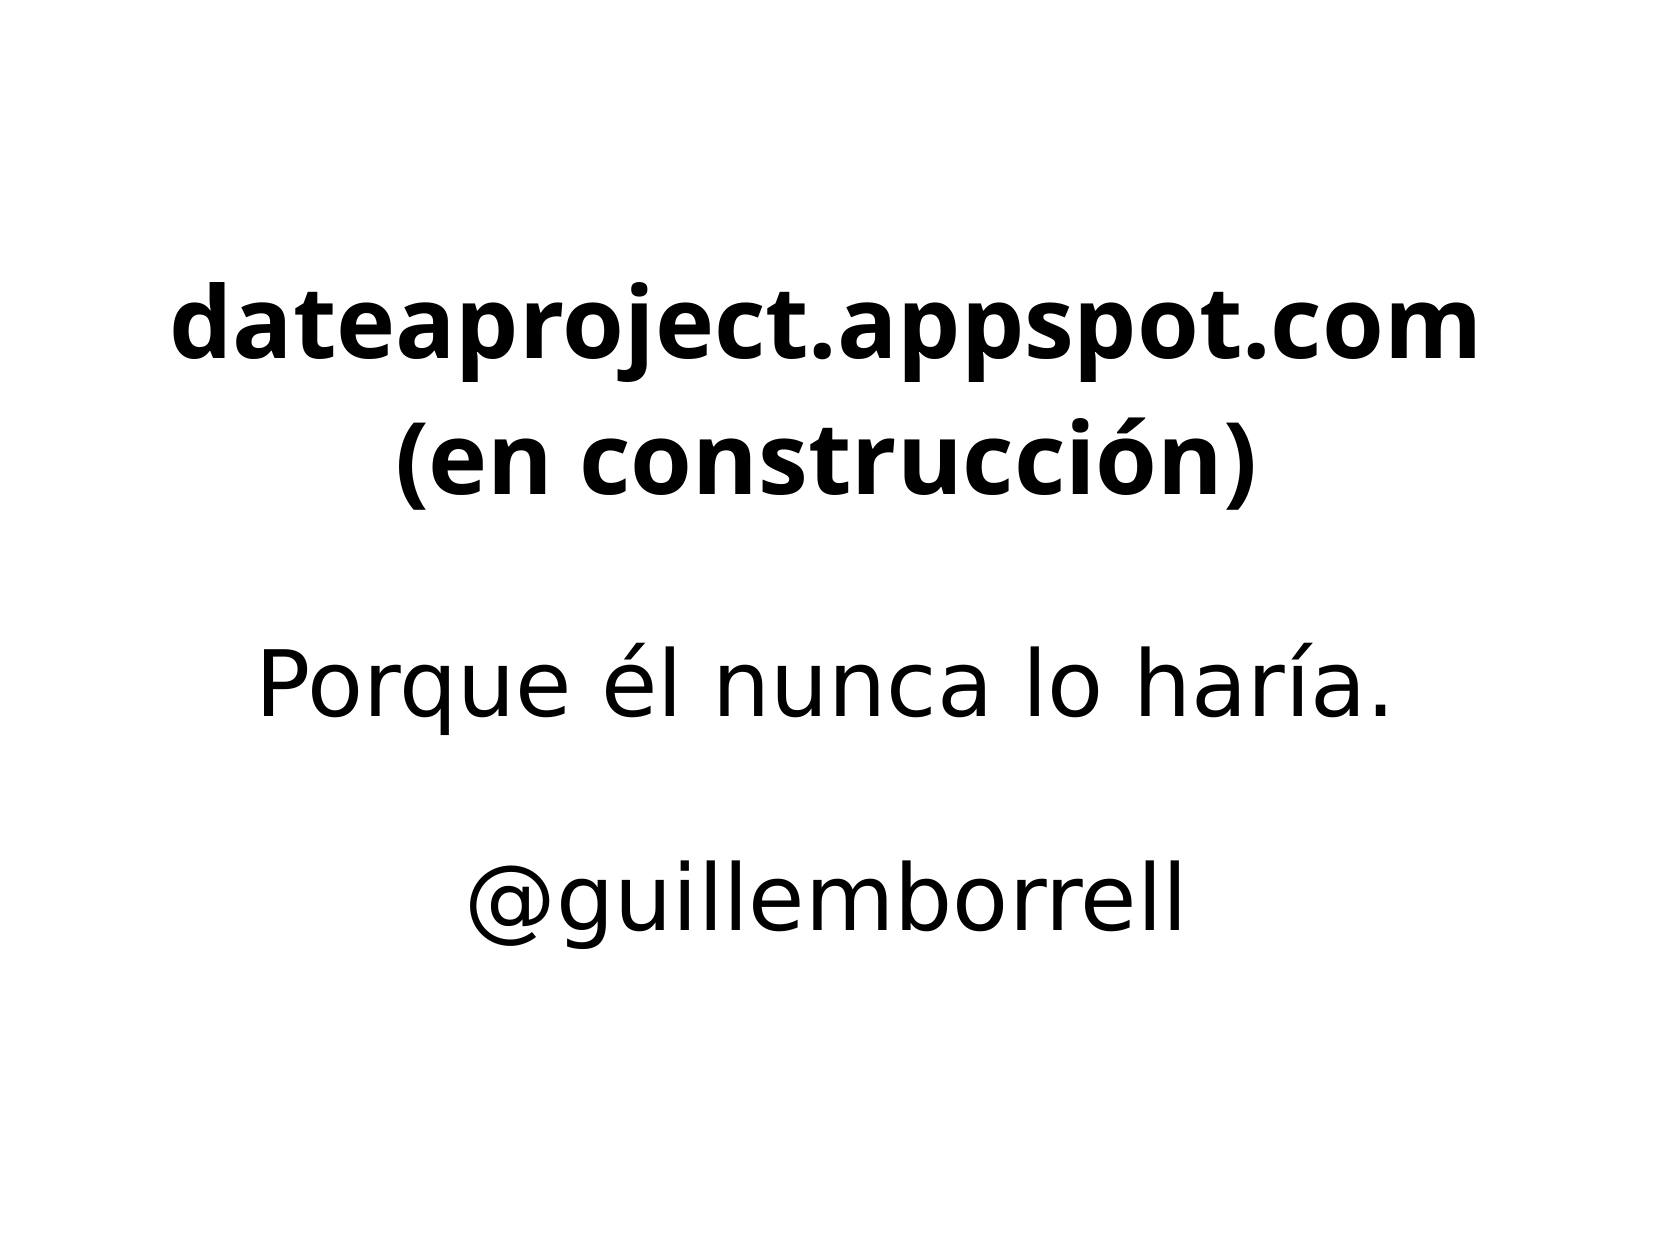

# dateaproject.appspot.com (en construcción) Porque él nunca lo haría. @guillemborrell